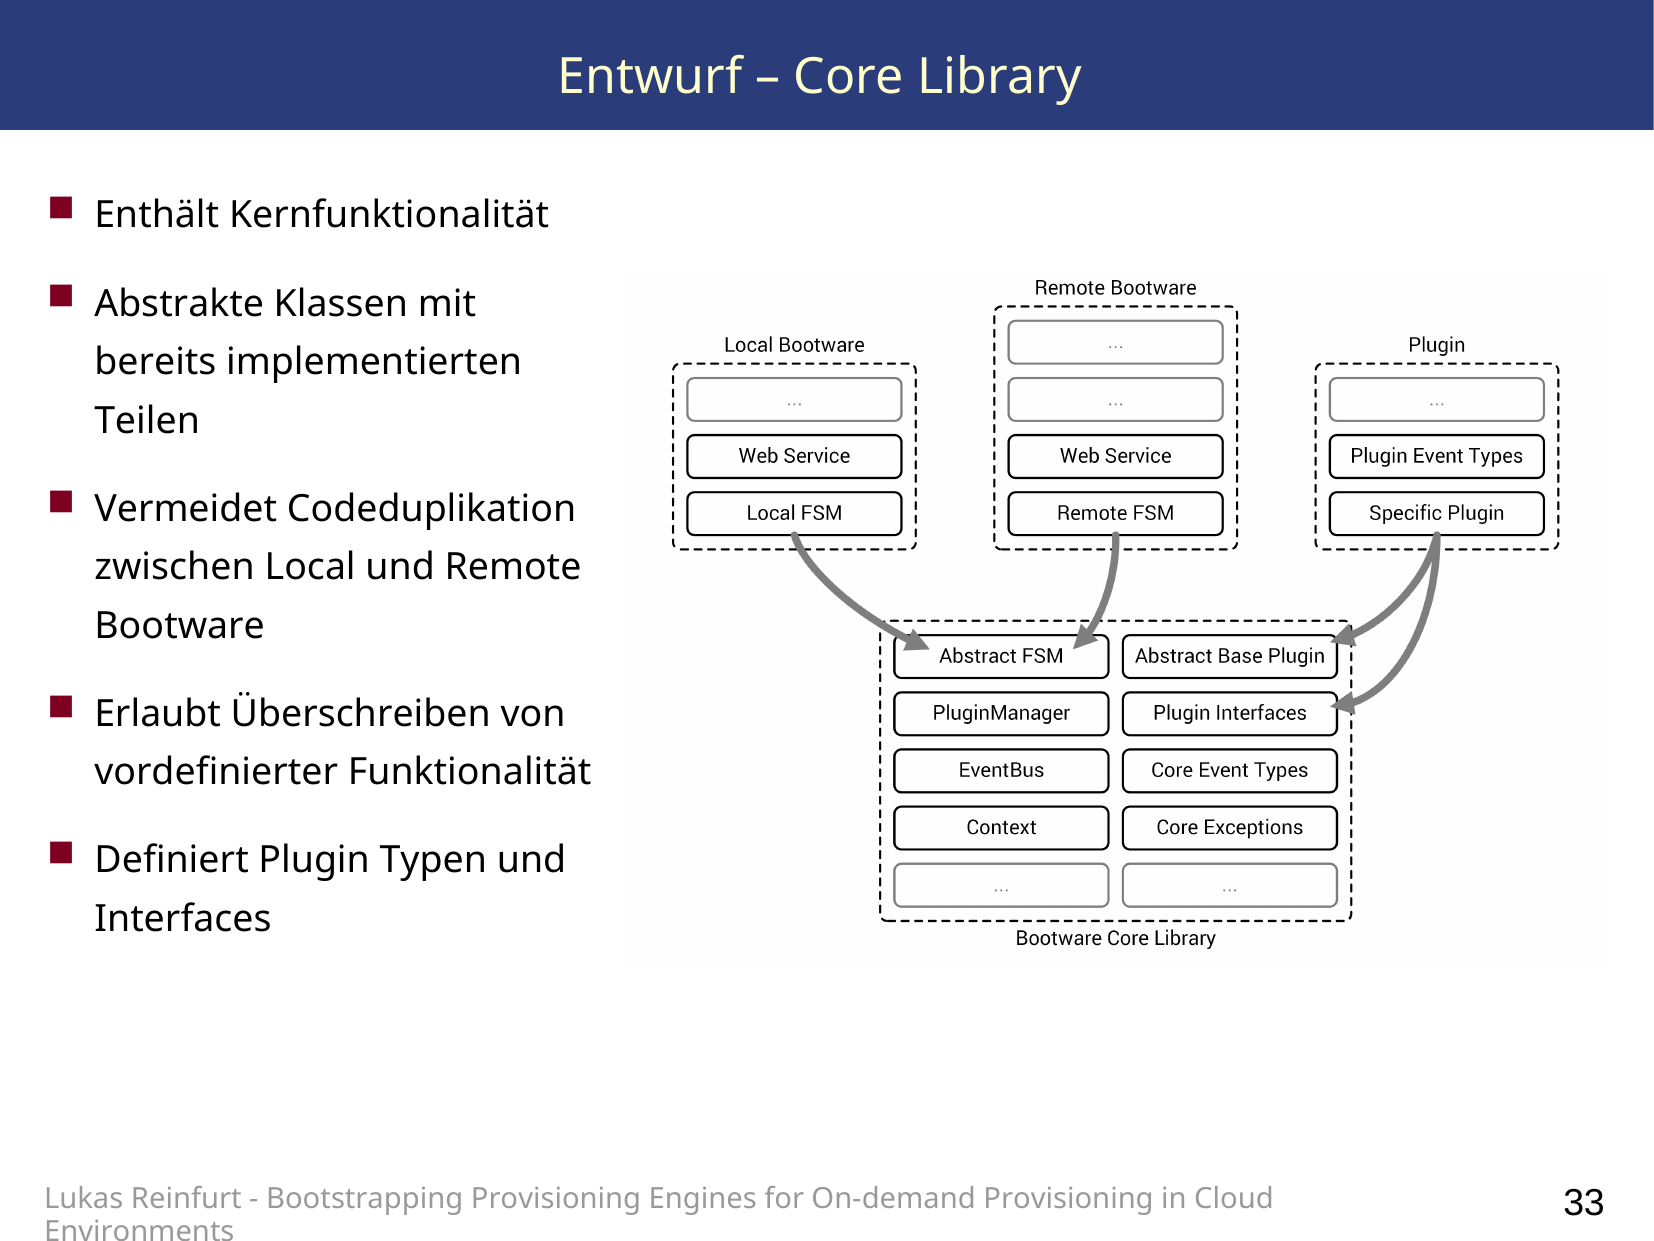

# Entwurf – Core Library
Enthält Kernfunktionalität
Abstrakte Klassen mit bereits implementierten Teilen
Vermeidet Codeduplikation zwischen Local und Remote Bootware
Erlaubt Überschreiben von vordefinierter Funktionalität
Definiert Plugin Typen und Interfaces